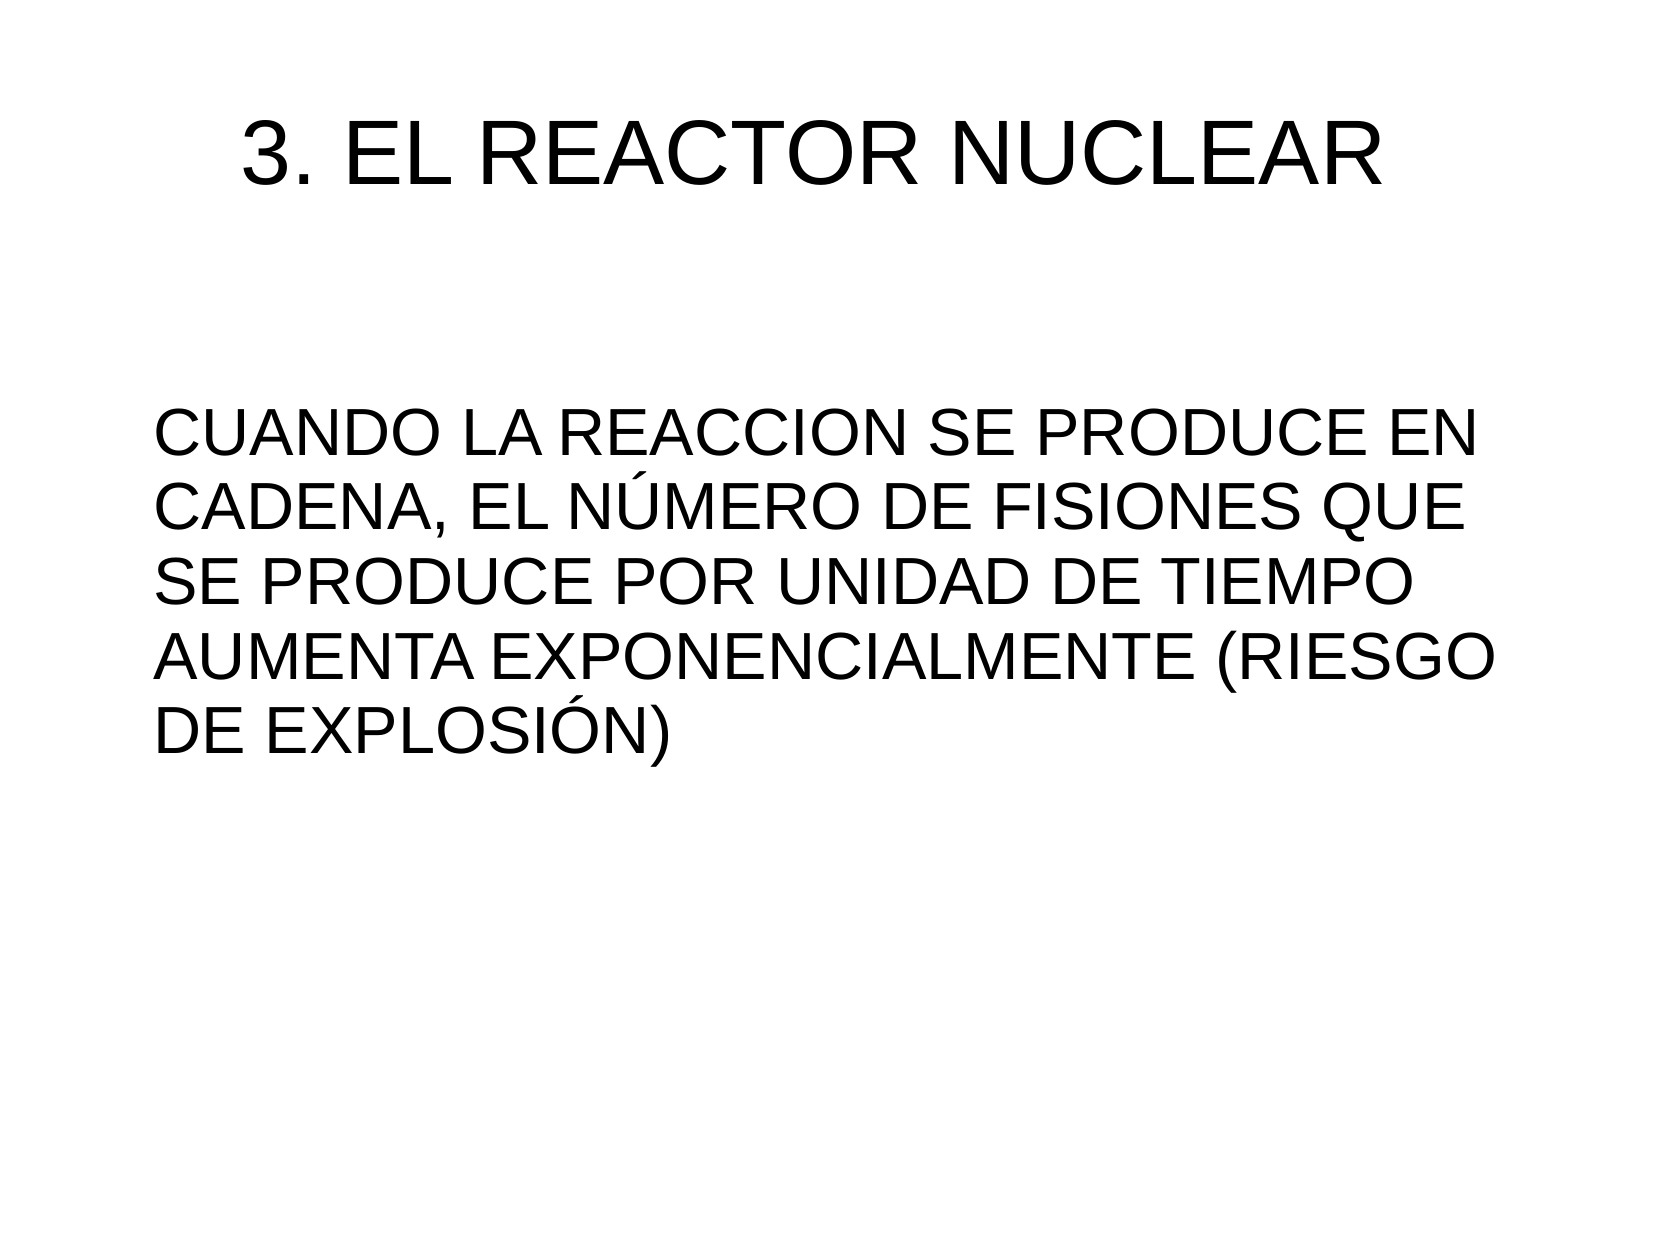

# 3. EL REACTOR NUCLEAR
CUANDO LA REACCION SE PRODUCE EN CADENA, EL NÚMERO DE FISIONES QUE SE PRODUCE POR UNIDAD DE TIEMPO AUMENTA EXPONENCIALMENTE (RIESGO DE EXPLOSIÓN)